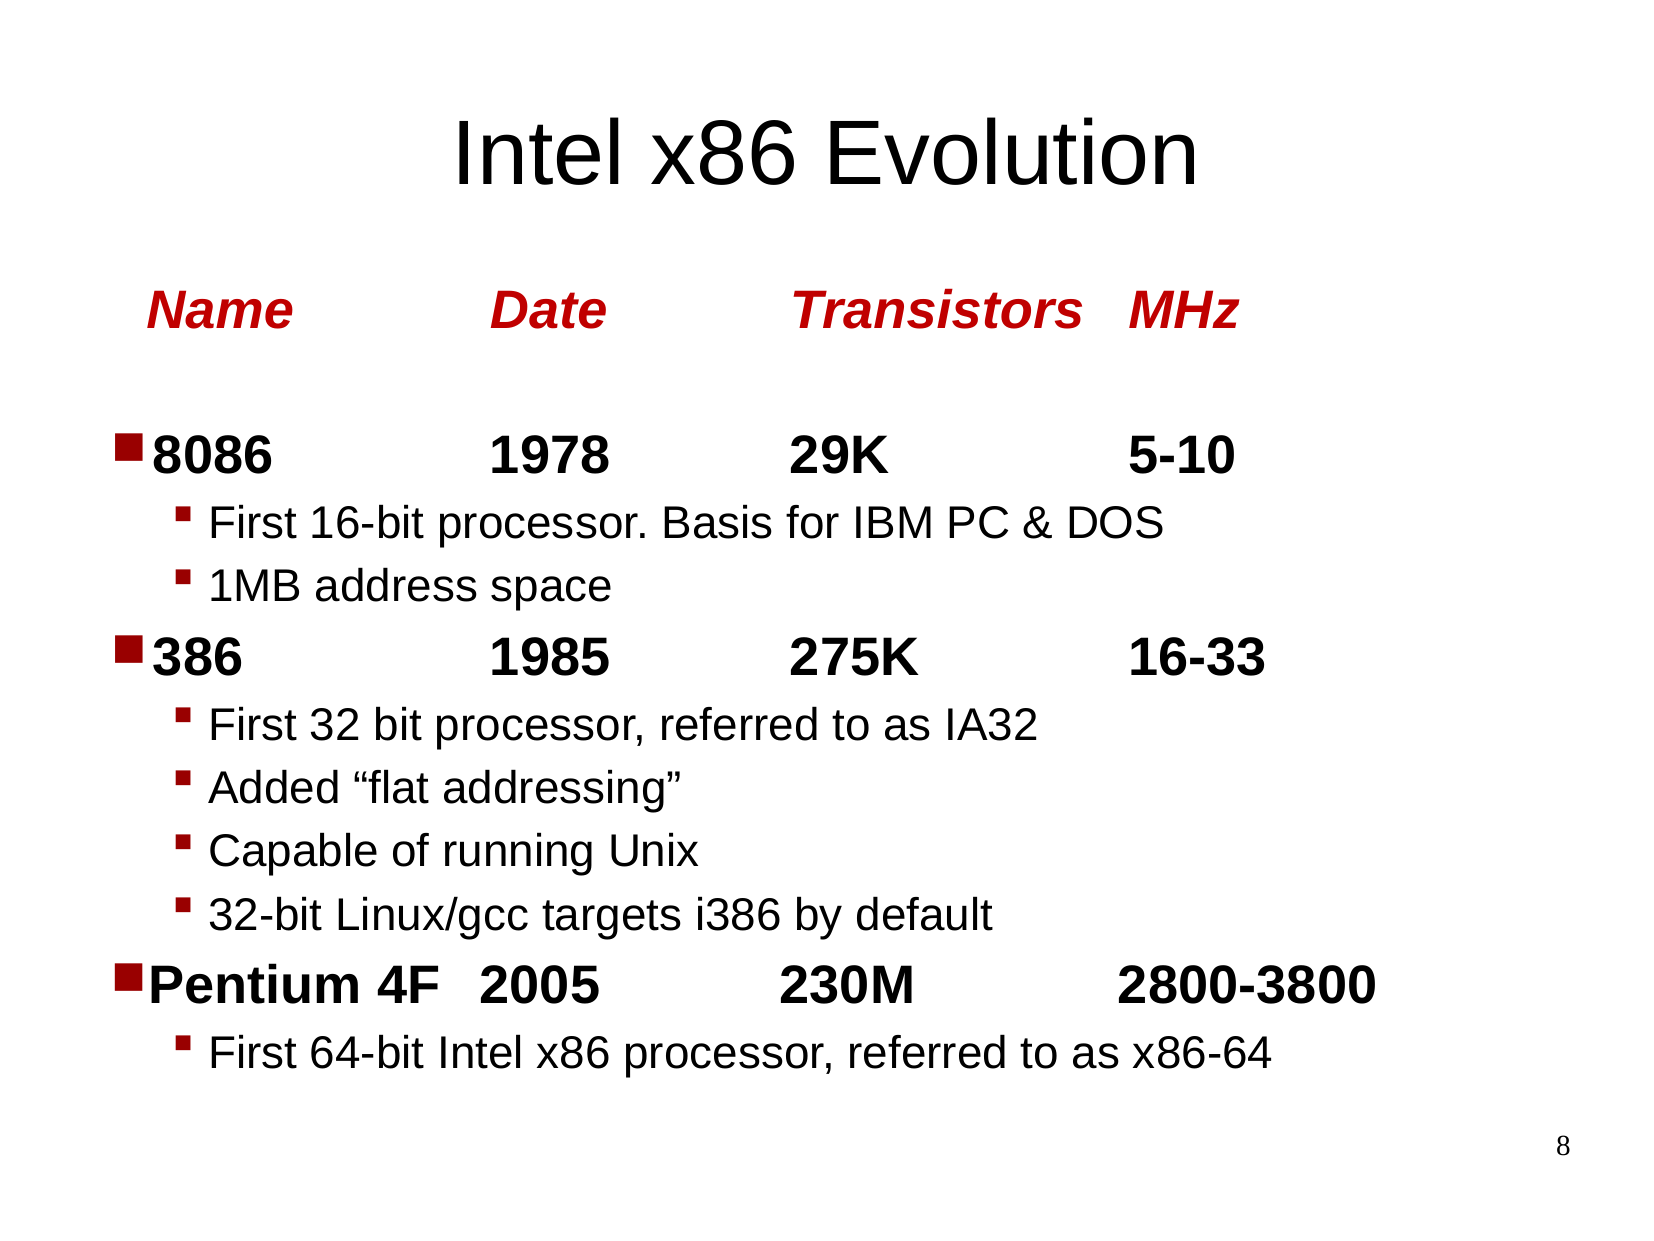

# Intel x86 Evolution
 Name	Date	Transistors	MHz
8086	1978	29K	5-10
First 16-bit processor. Basis for IBM PC & DOS
1MB address space
386	1985	275K	16-33
First 32 bit processor, referred to as IA32
Added “flat addressing”
Capable of running Unix
32-bit Linux/gcc targets i386 by default
Pentium 4F	2005	230M	2800-3800
First 64-bit Intel x86 processor, referred to as x86-64
8